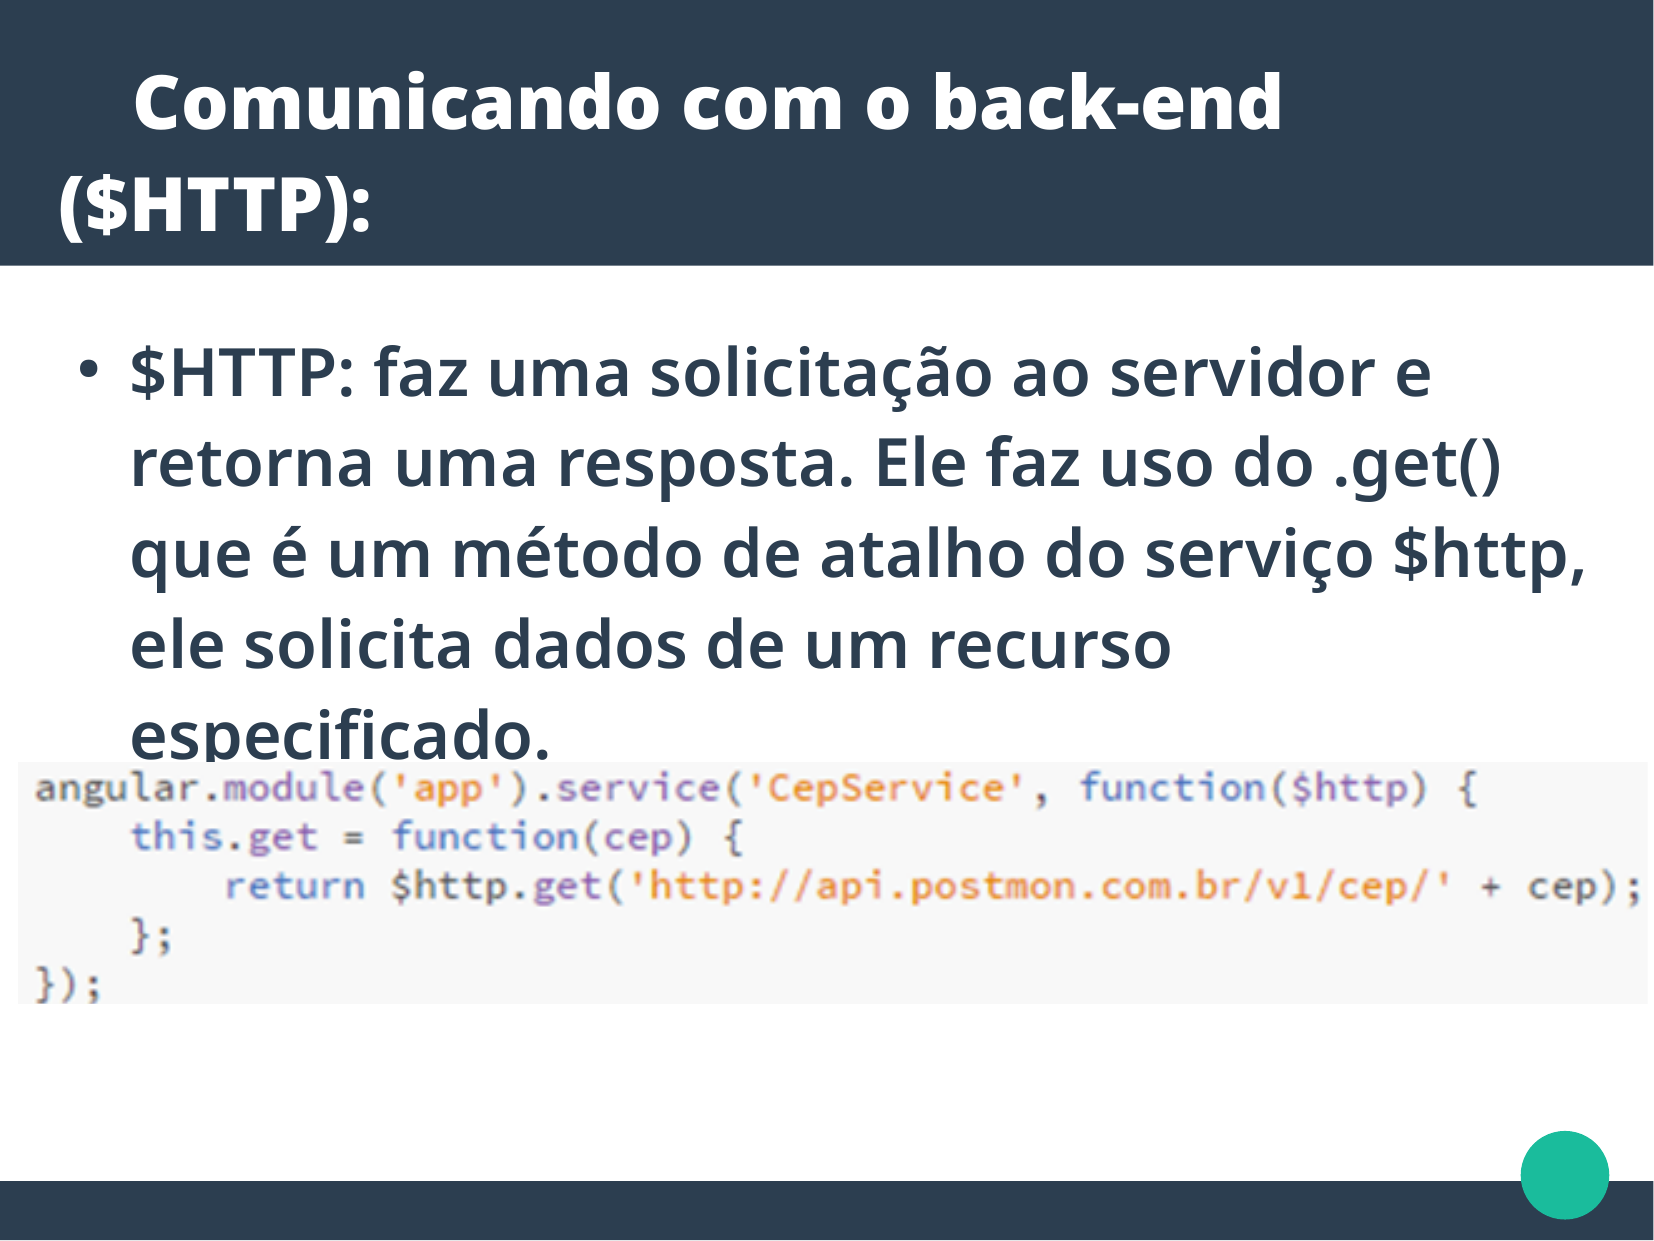

# Comunicando com o back-end ($HTTP):
$HTTP: faz uma solicitação ao servidor e retorna uma resposta. Ele faz uso do .get() que é um método de atalho do serviço $http, ele solicita dados de um recurso especificado.